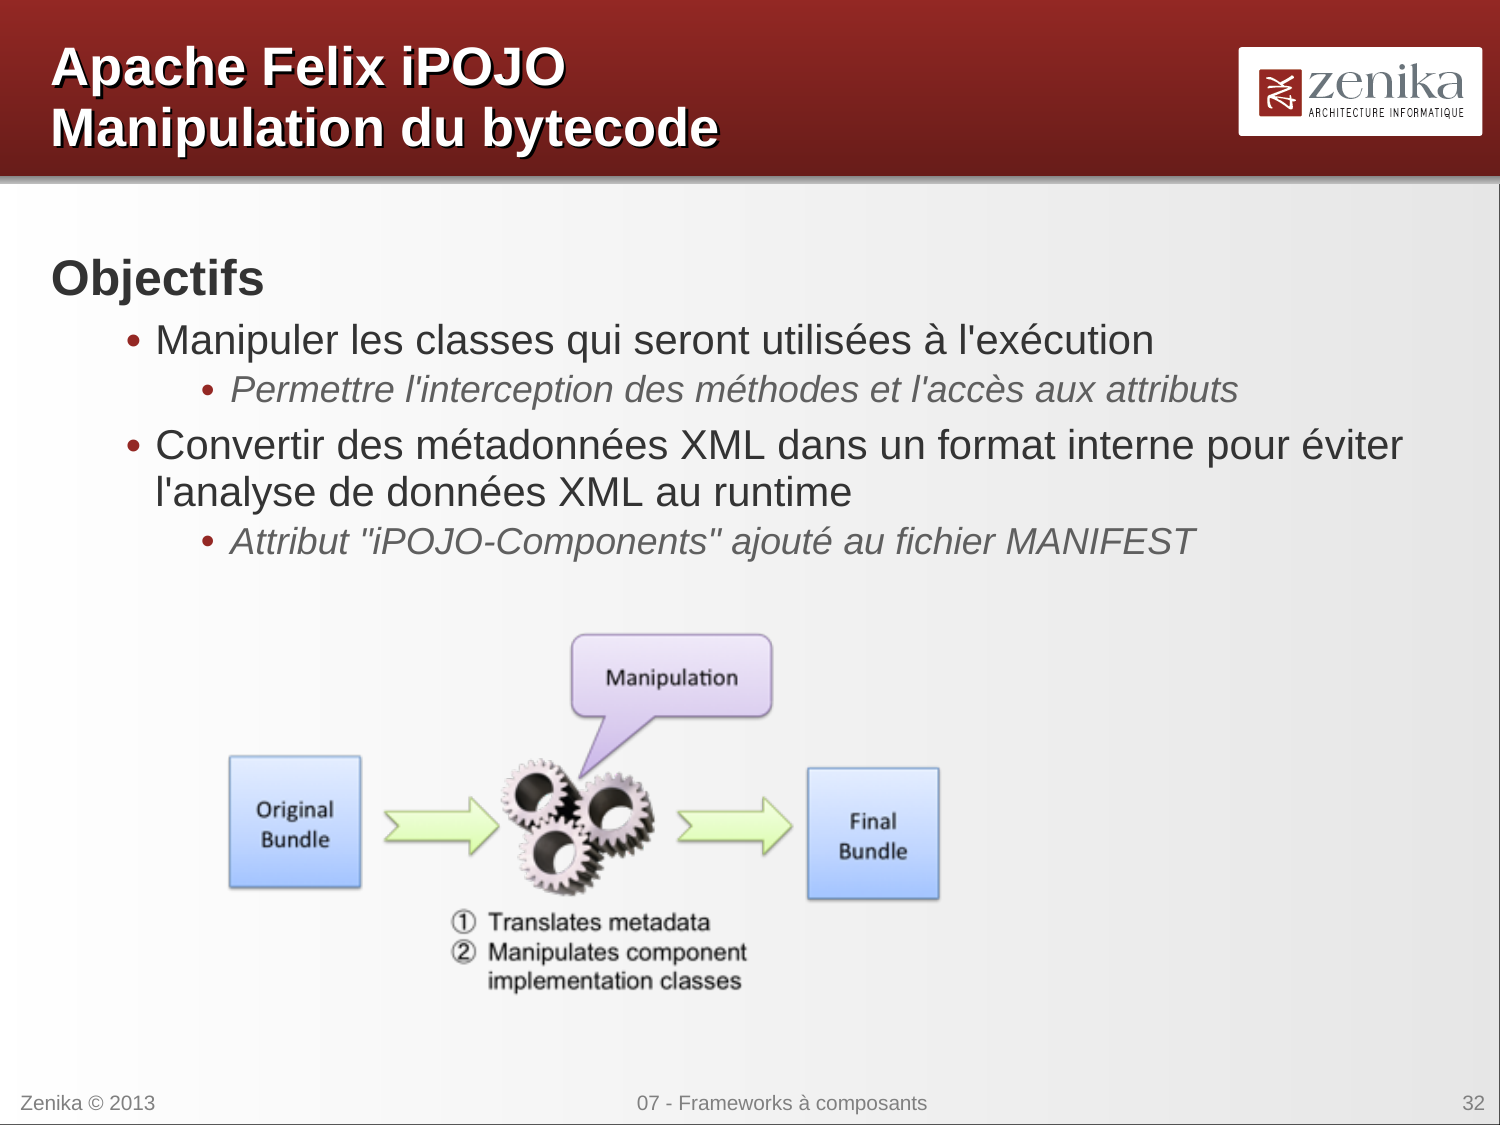

# Apache Felix iPOJO Manipulation du bytecode
Objectifs
Manipuler les classes qui seront utilisées à l'exécution
Permettre l'interception des méthodes et l'accès aux attributs
Convertir des métadonnées XML dans un format interne pour éviter l'analyse de données XML au runtime
Attribut "iPOJO-Components" ajouté au fichier MANIFEST